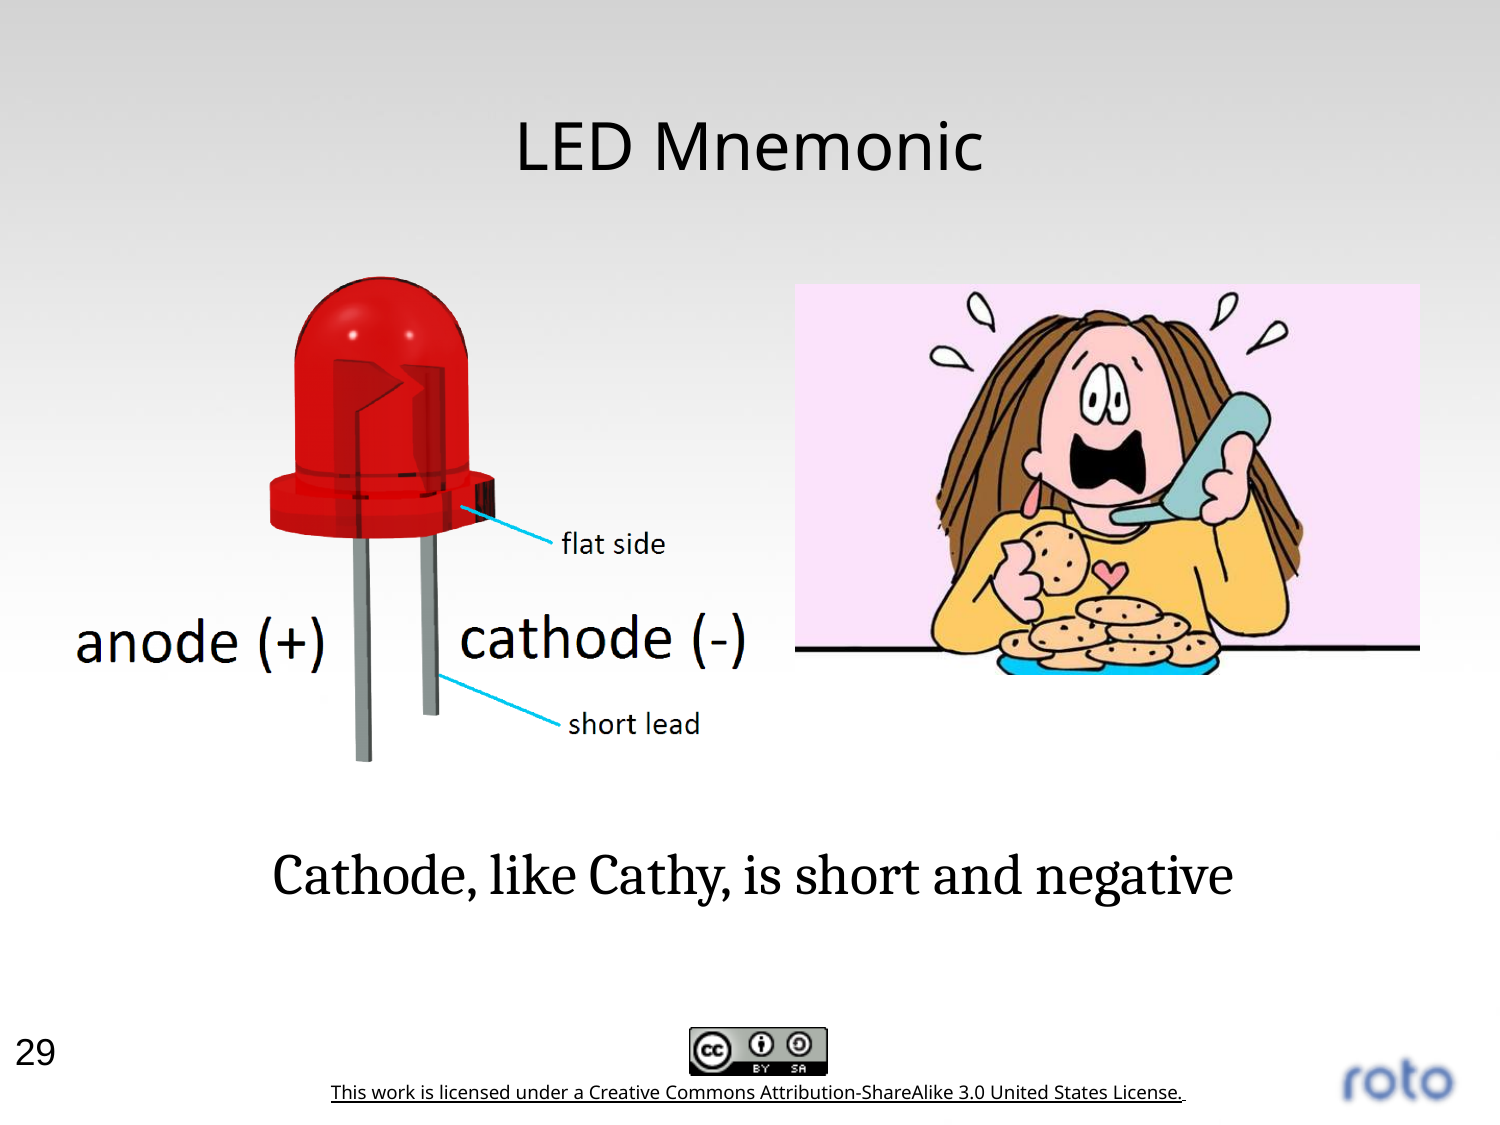

# LED Mnemonic
Cathode, like Cathy, is short and negative